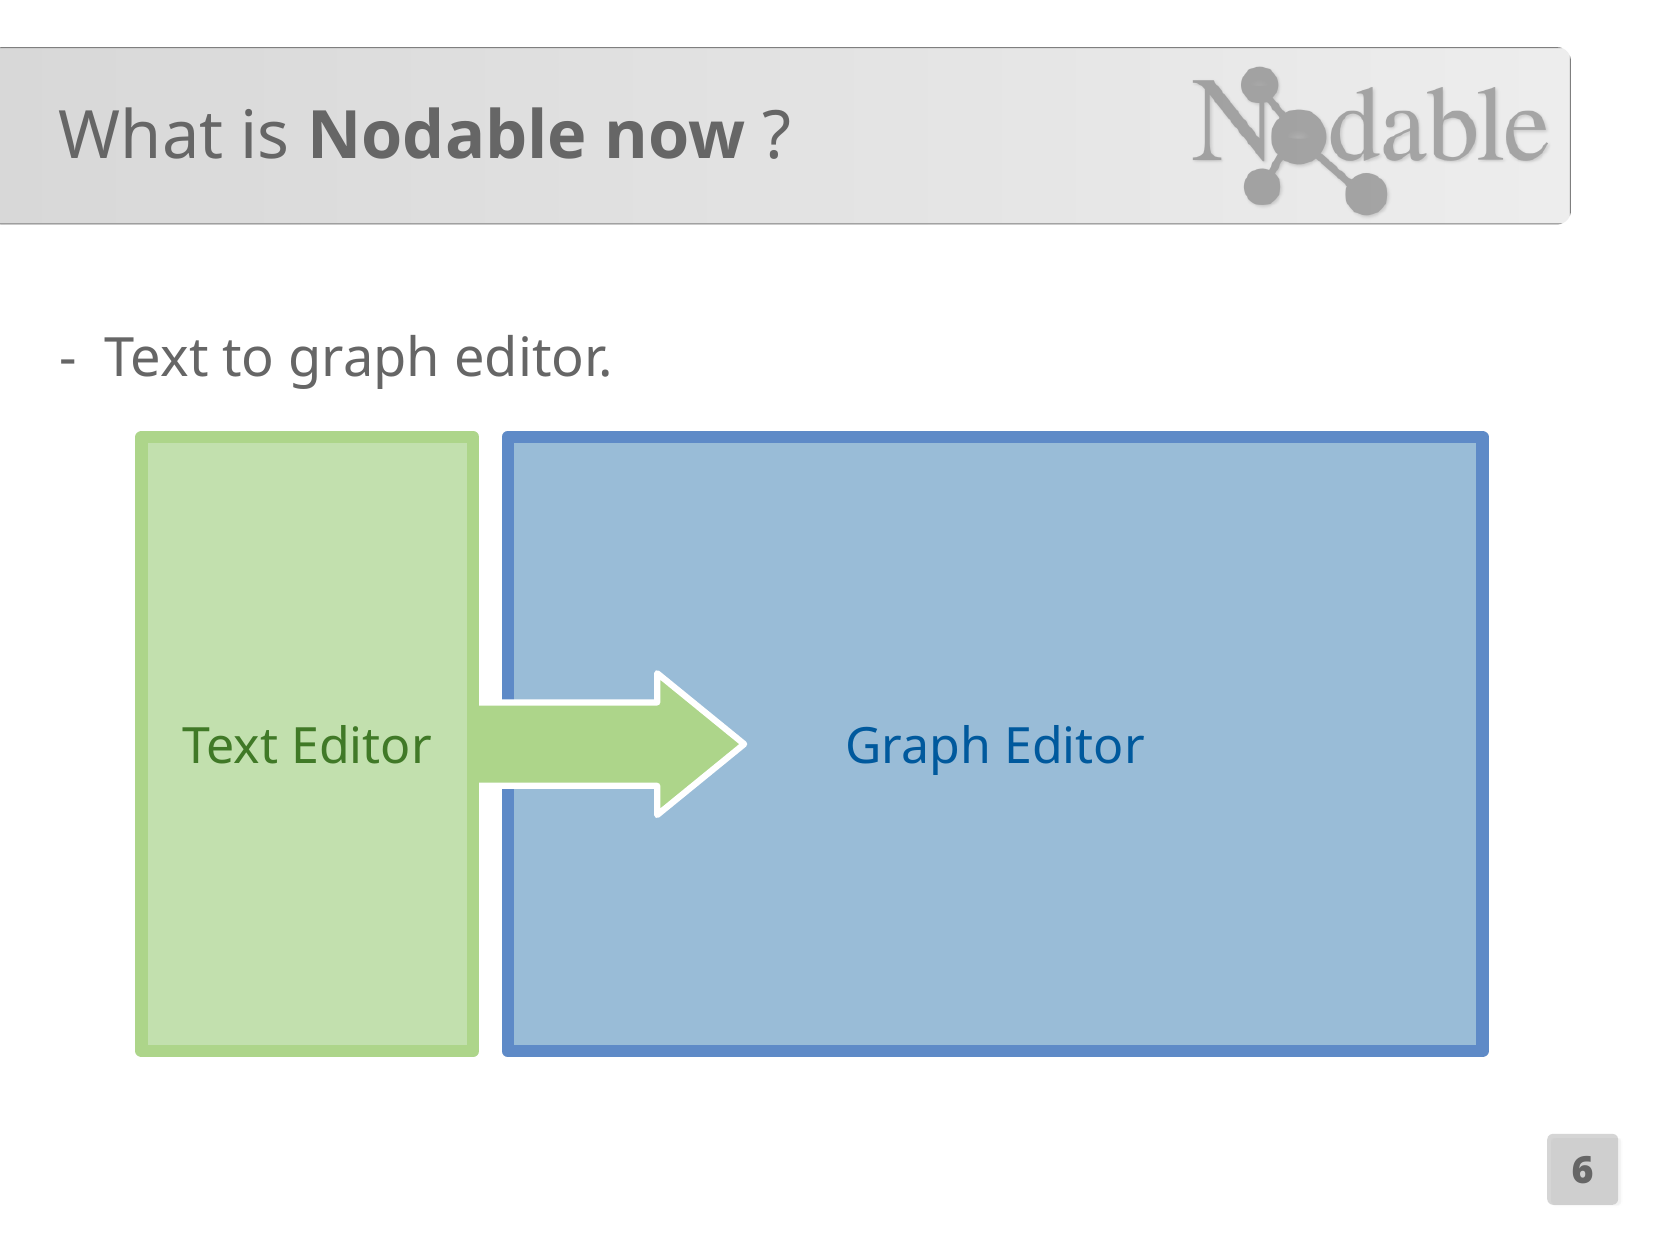

# What is Nodable now ?
- Text to graph editor.
Text Editor
Graph Editor
6